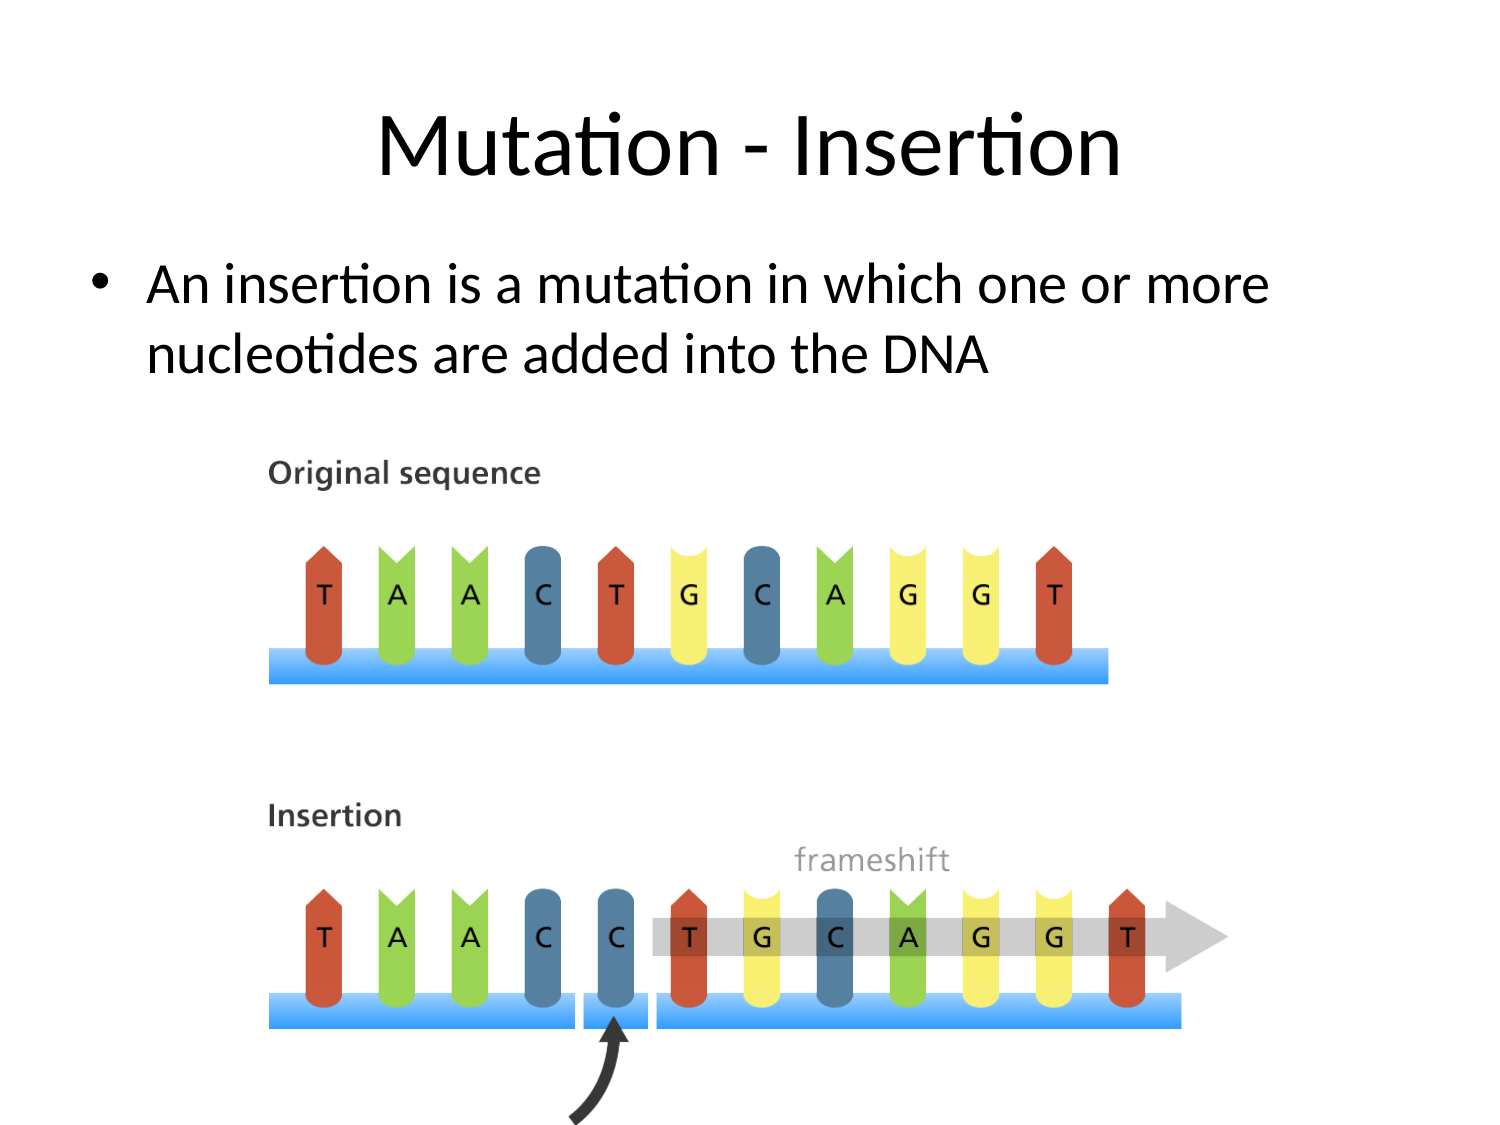

# Mutation - Insertion
An insertion is a mutation in which one or more nucleotides are added into the DNA